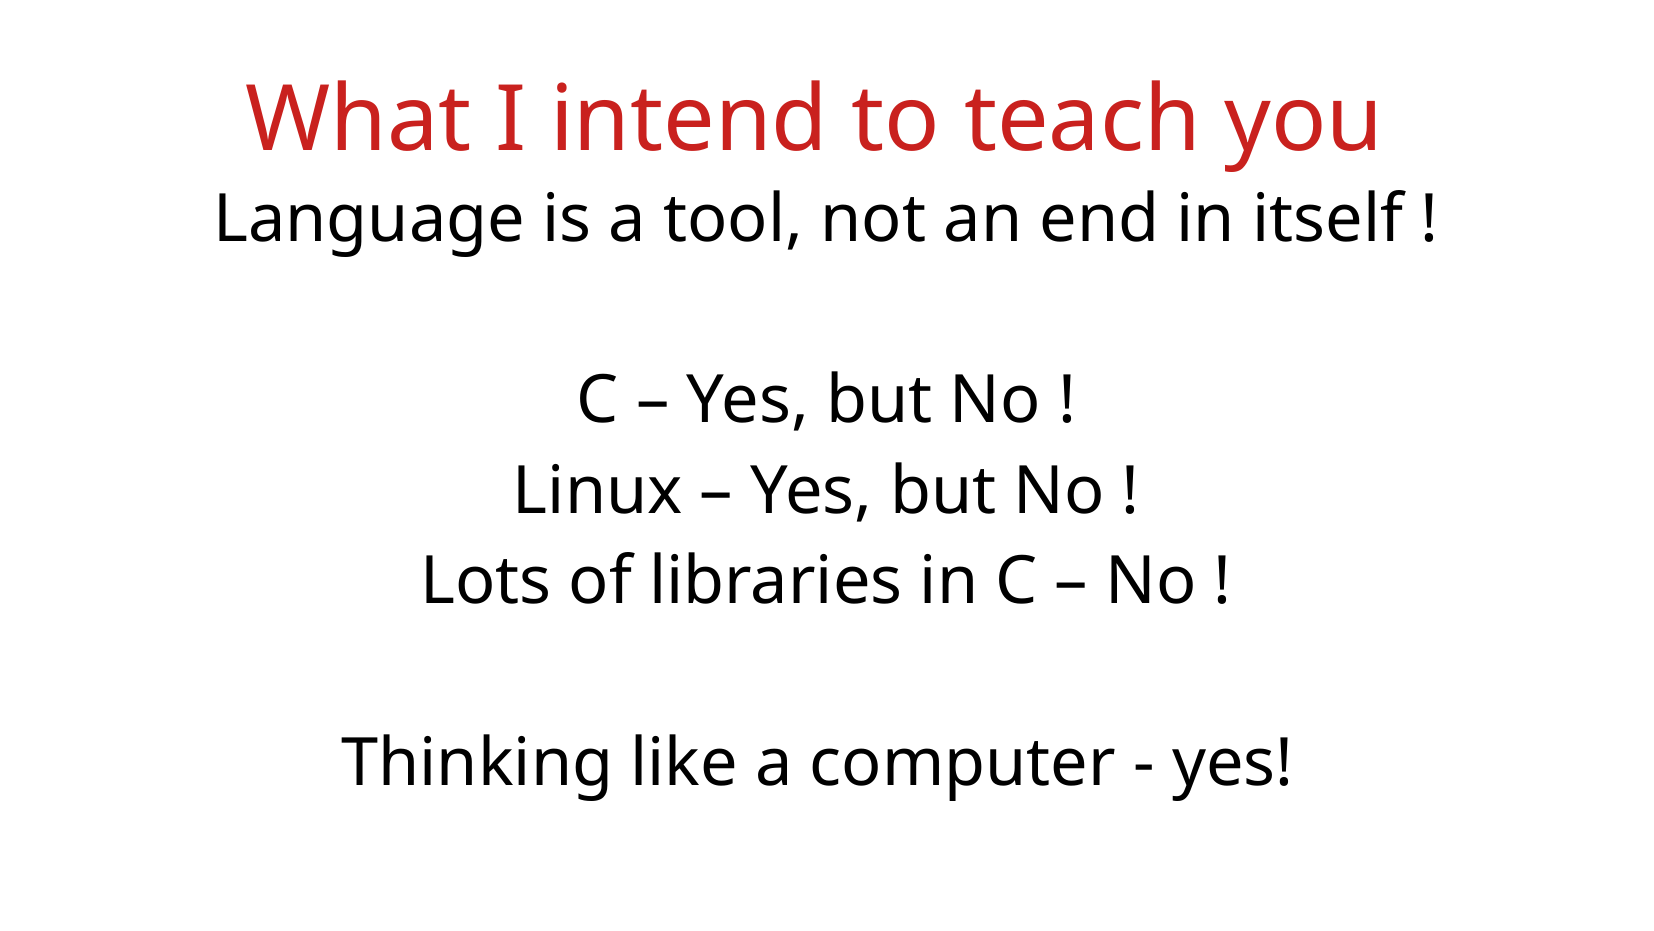

# What I intend to teach you
Language is a tool, not an end in itself !
C – Yes, but No !
Linux – Yes, but No !
Lots of libraries in C – No !
Thinking like a computer - yes!